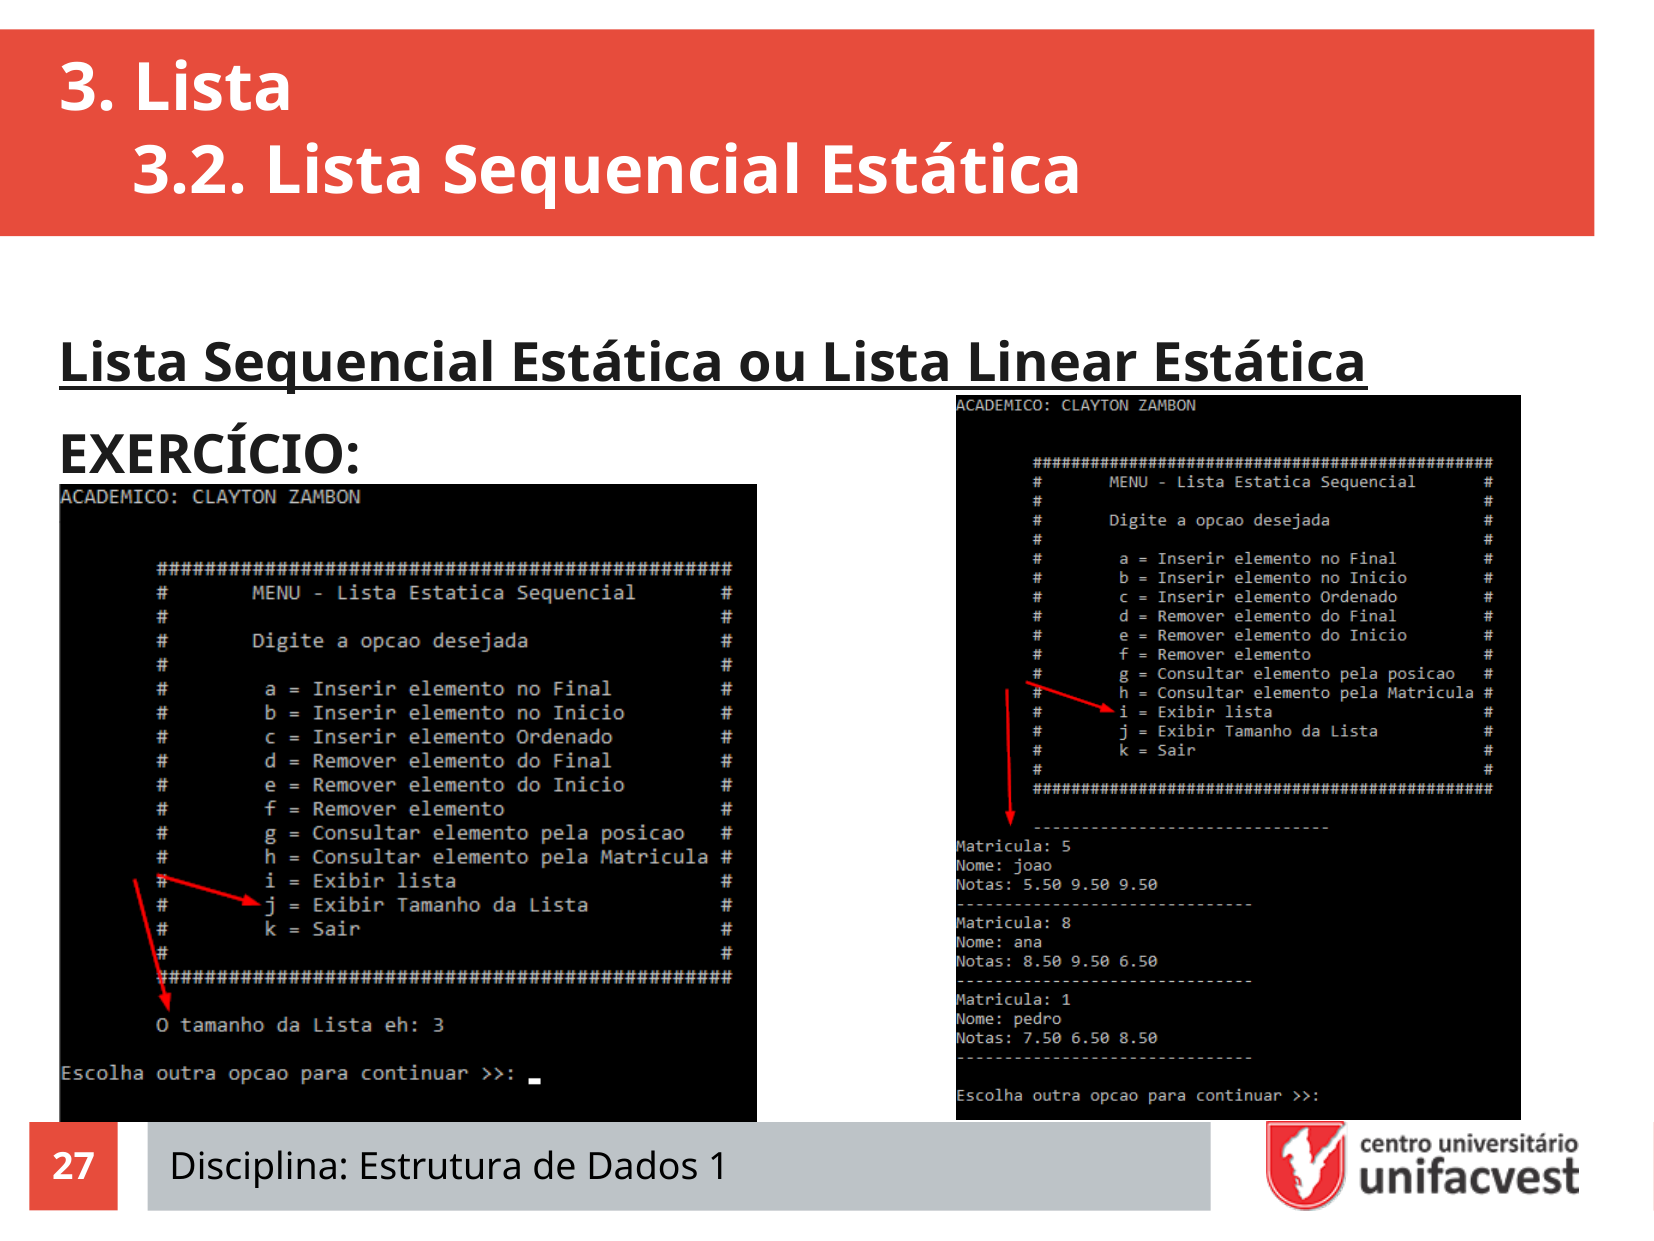

# 3. Lista 3.2. Lista Sequencial Estática
Lista Sequencial Estática ou Lista Linear Estática
EXERCÍCIO:
27
Disciplina: Estrutura de Dados 1